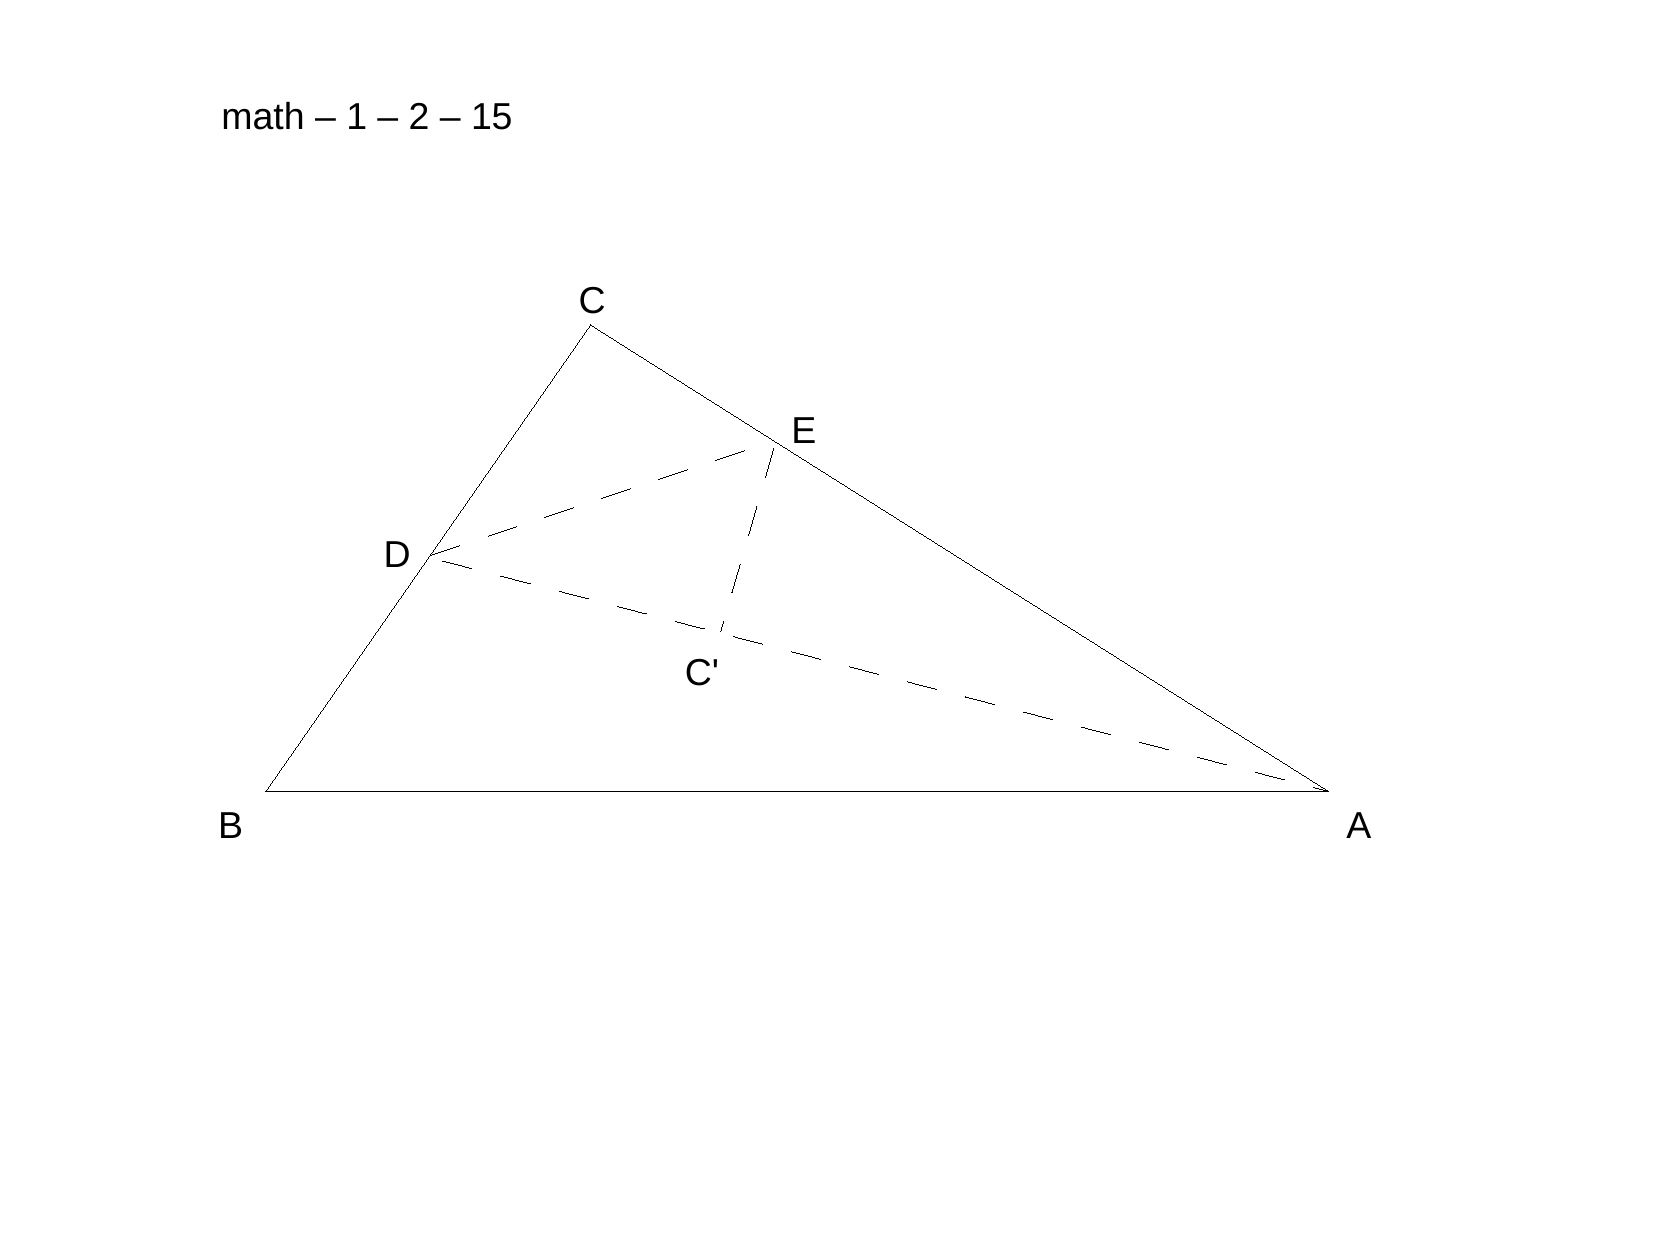

math – 1 – 2 – 15
C
E
D
C'
B
A